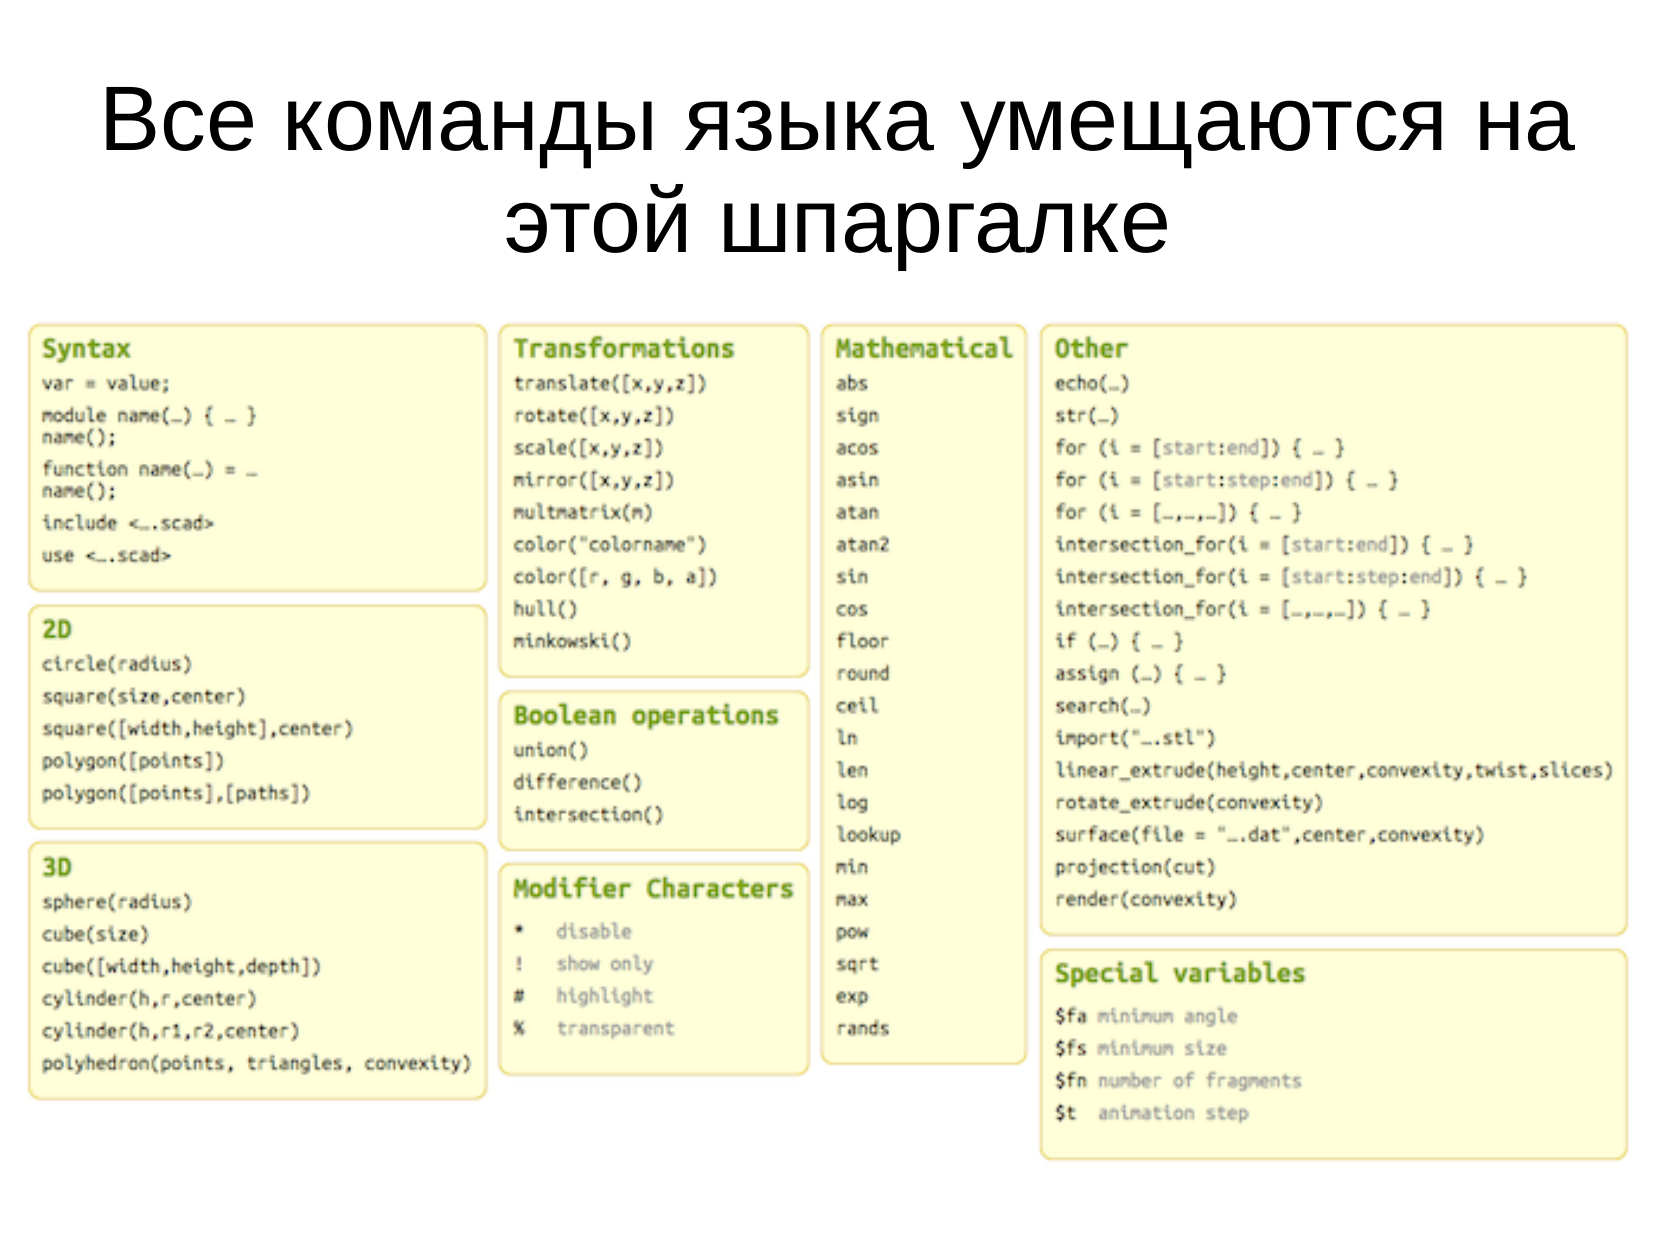

# Все команды языка умещаются на этой шпаргалке